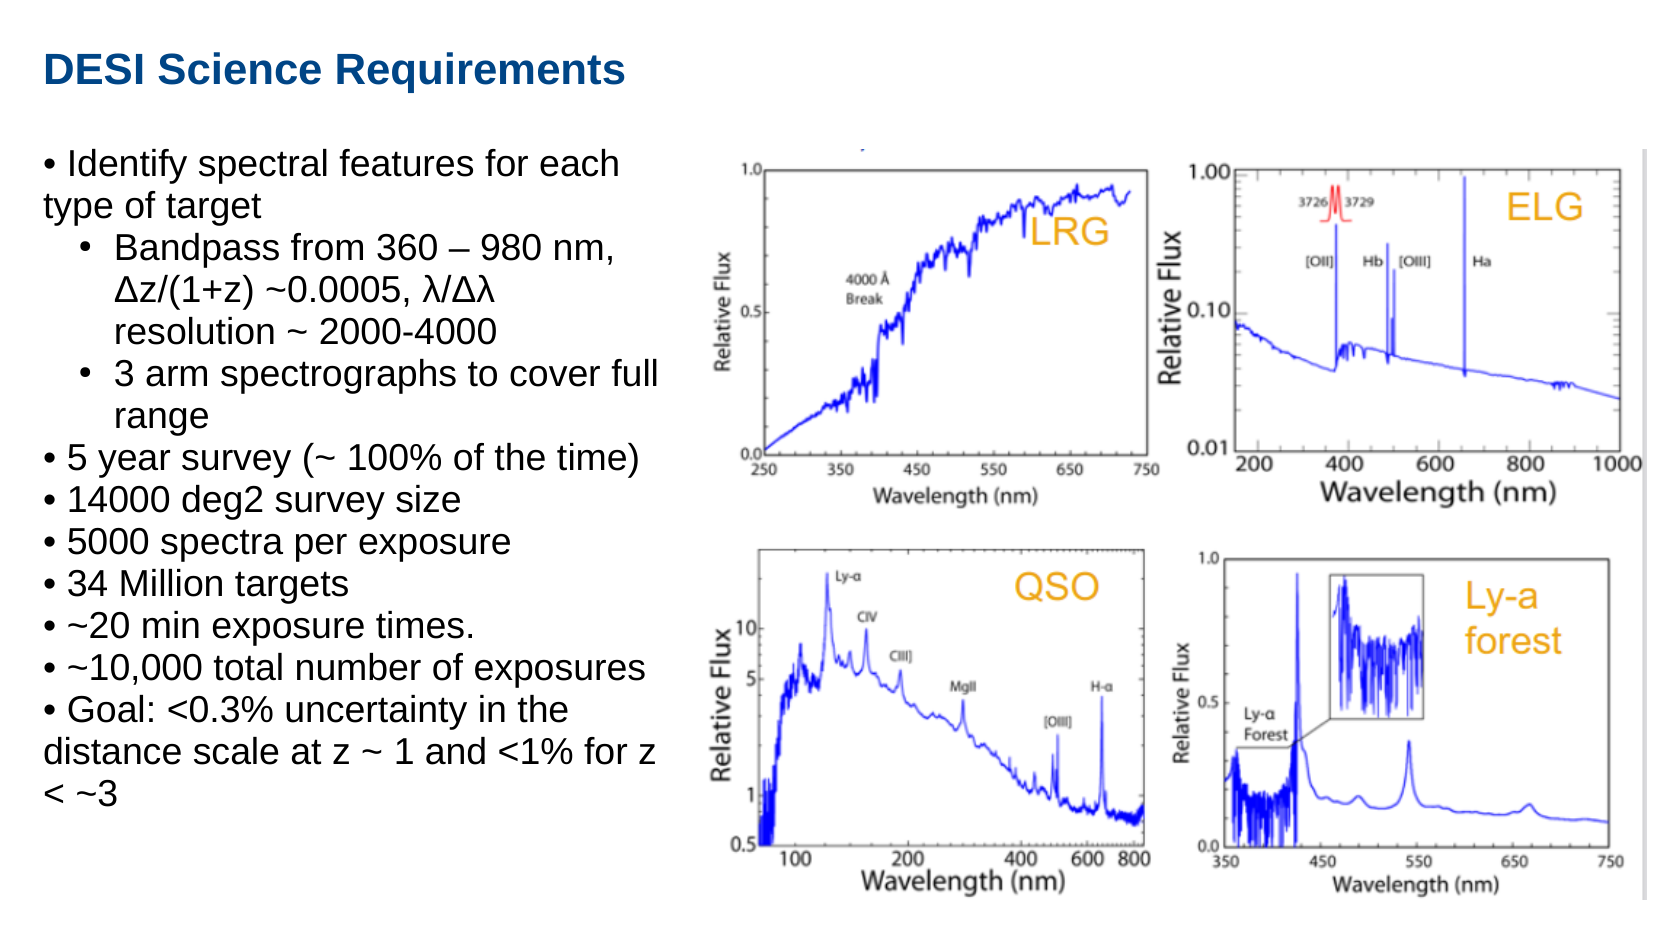

DESI Science Requirements
• Identify spectral features for each type of target
Bandpass from 360 – 980 nm, Δz/(1+z) ~0.0005, λ/Δλ resolution ~ 2000-4000
3 arm spectrographs to cover full range
• 5 year survey (~ 100% of the time)
• 14000 deg2 survey size
• 5000 spectra per exposure
• 34 Million targets
• ~20 min exposure times.
• ~10,000 total number of exposures
• Goal: <0.3% uncertainty in the distance scale at z ~ 1 and <1% for z < ~3